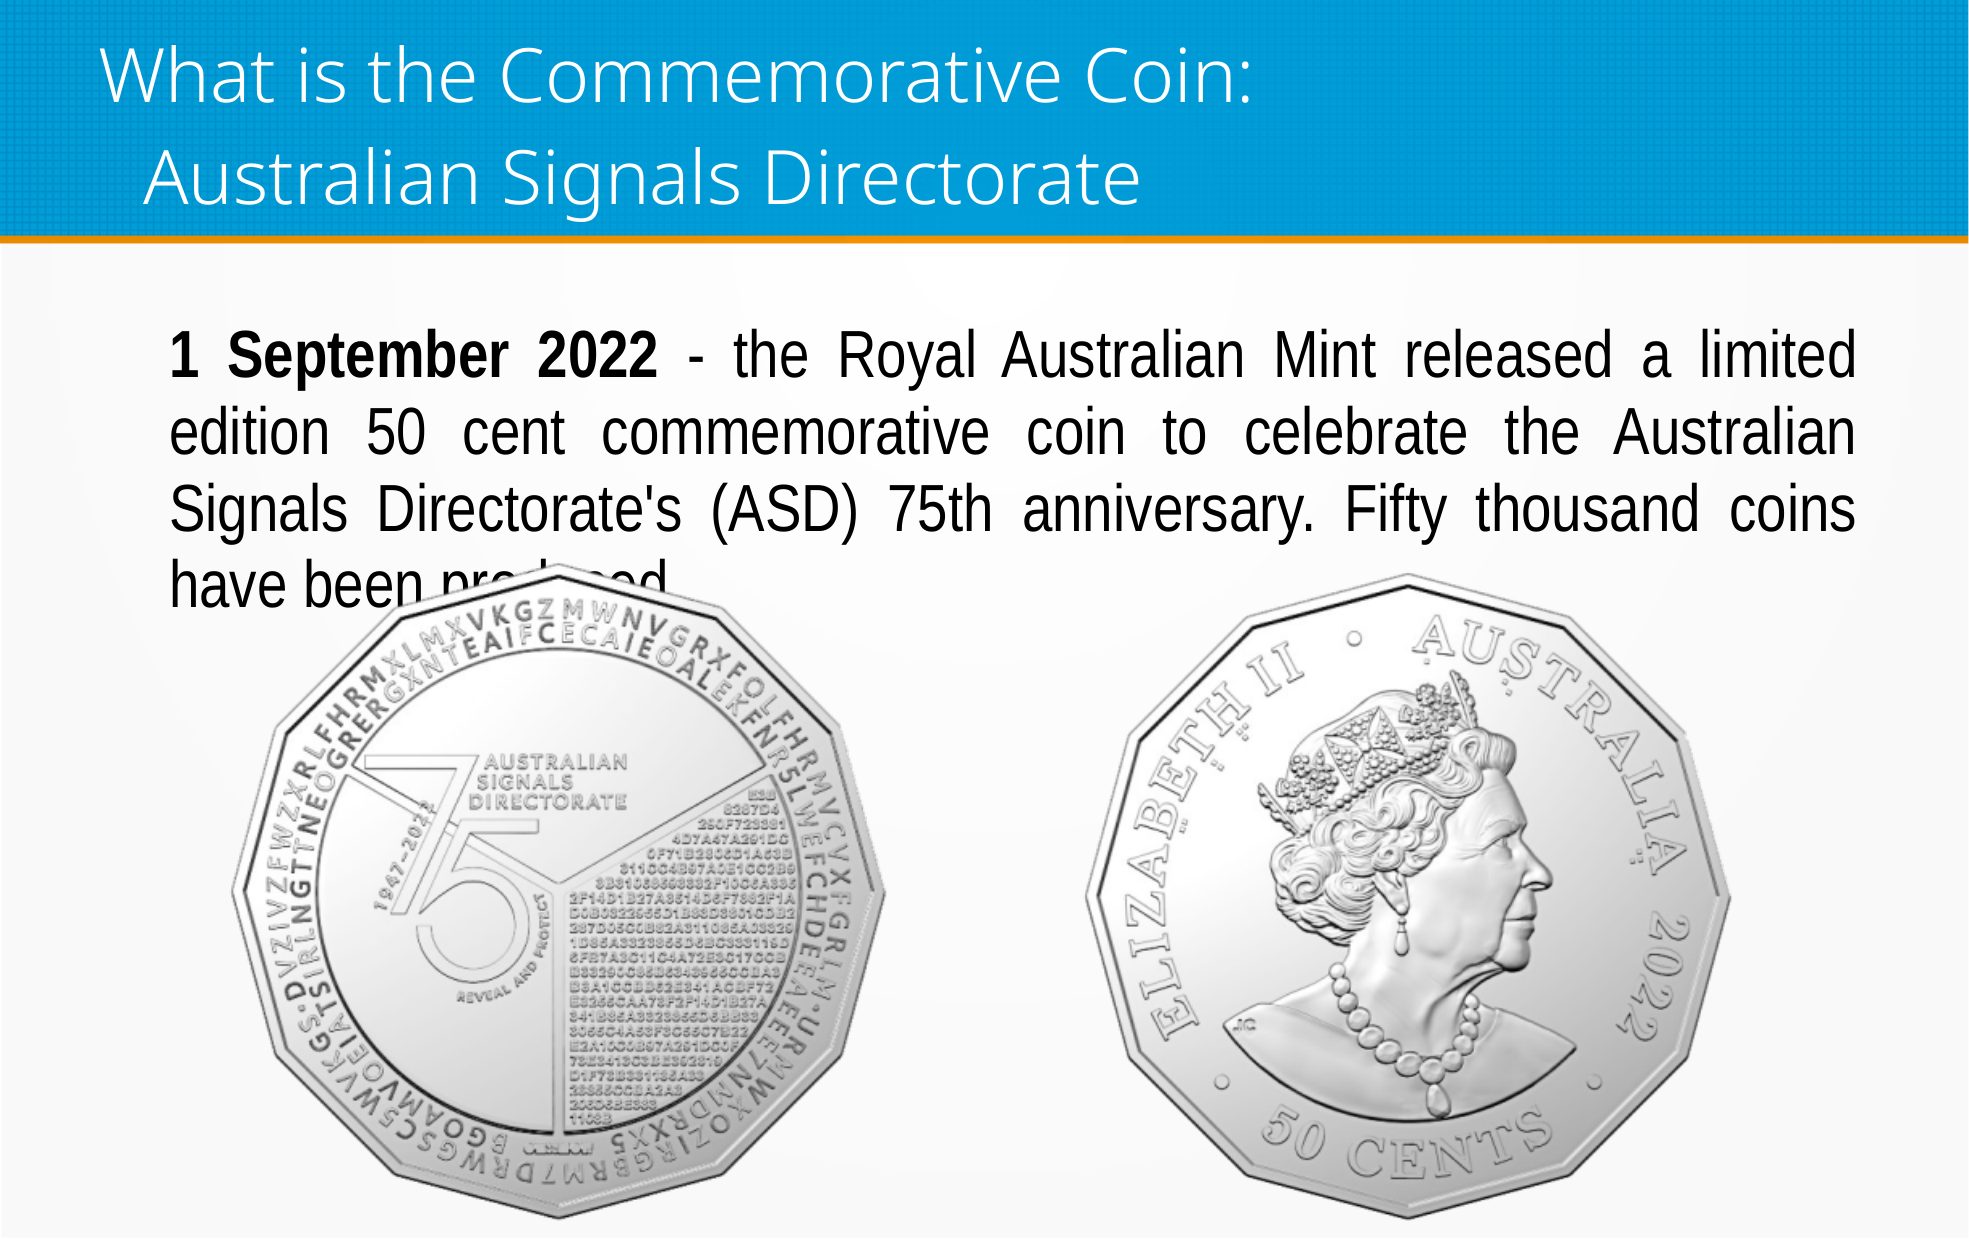

# What is the Commemorative Coin: Australian Signals Directorate
1 September 2022 - the Royal Australian Mint released a limited edition 50 cent commemorative coin to celebrate the Australian Signals Directorate's (ASD) 75th anniversary. Fifty thousand coins have been produced..